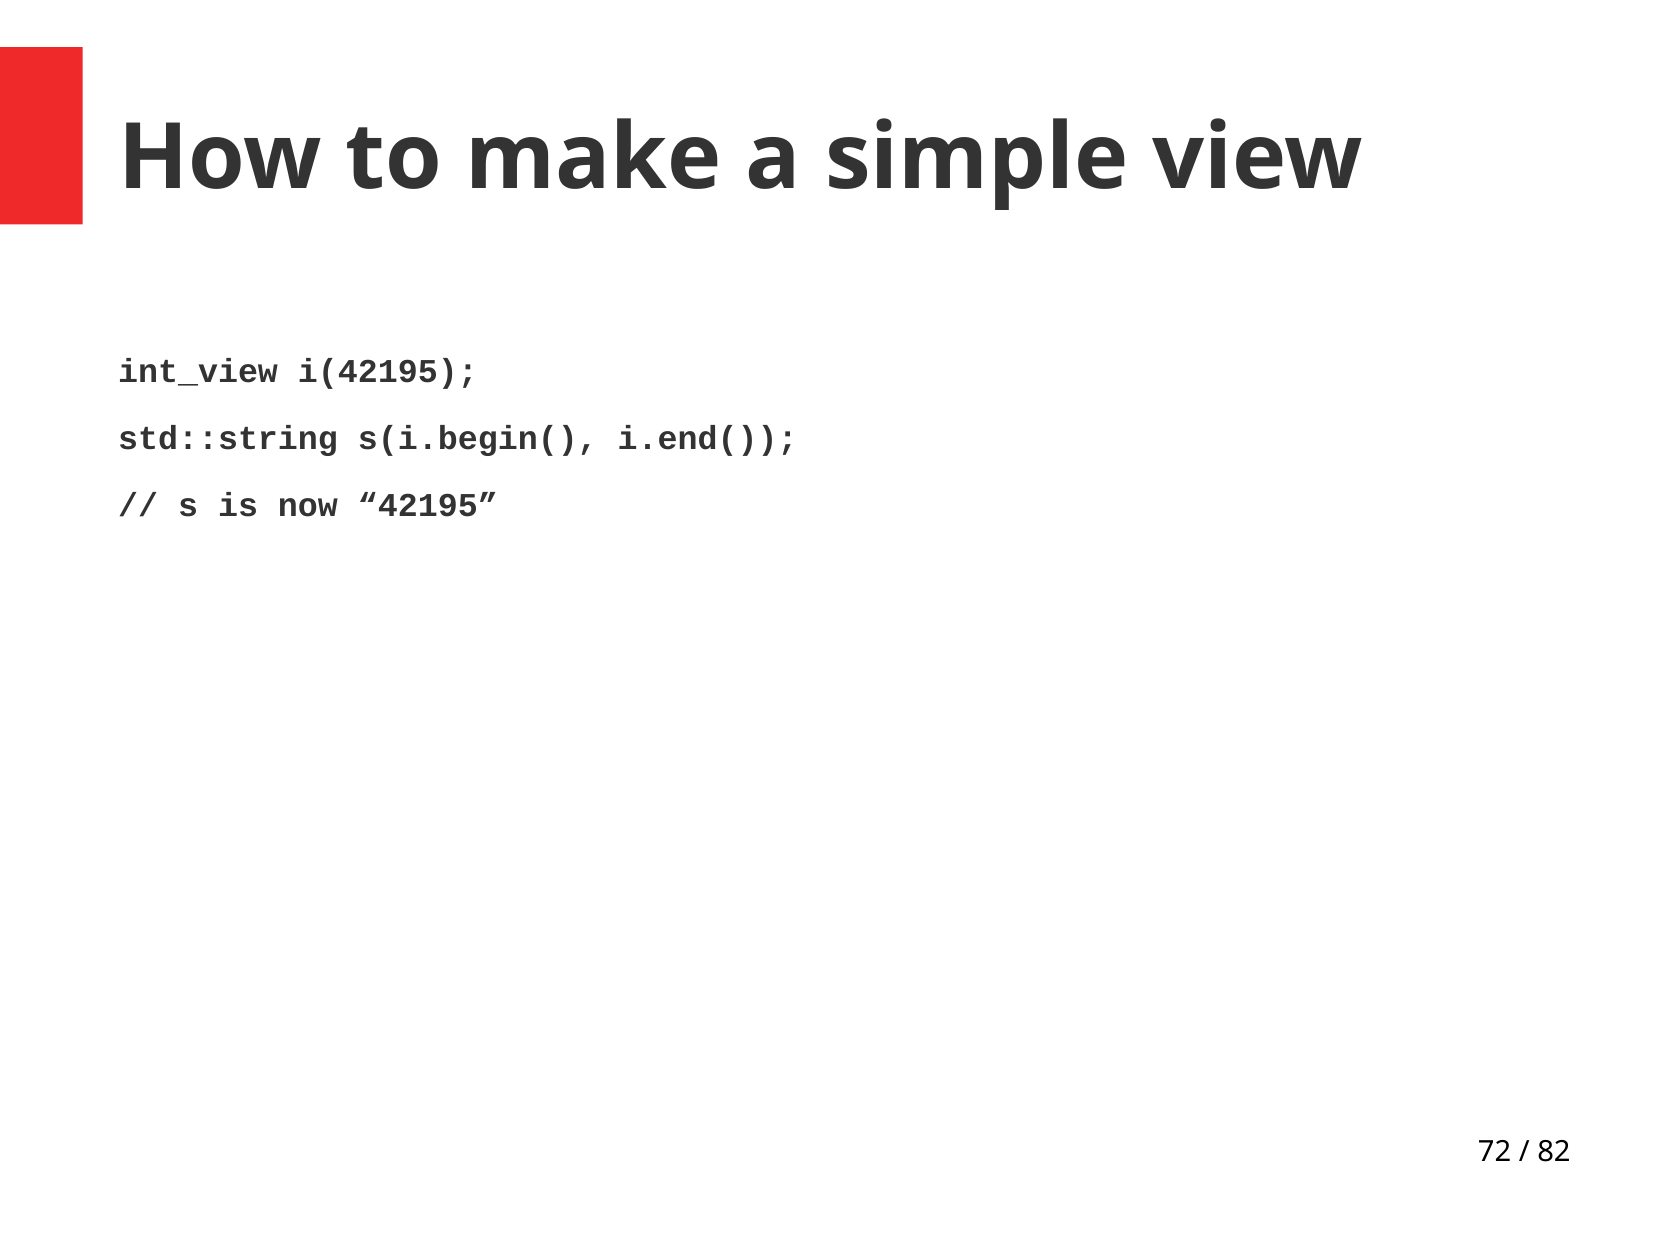

# How to make a simple view
int_view i(42195);
std::string s(i.begin(), i.end());
// s is now “42195”
72